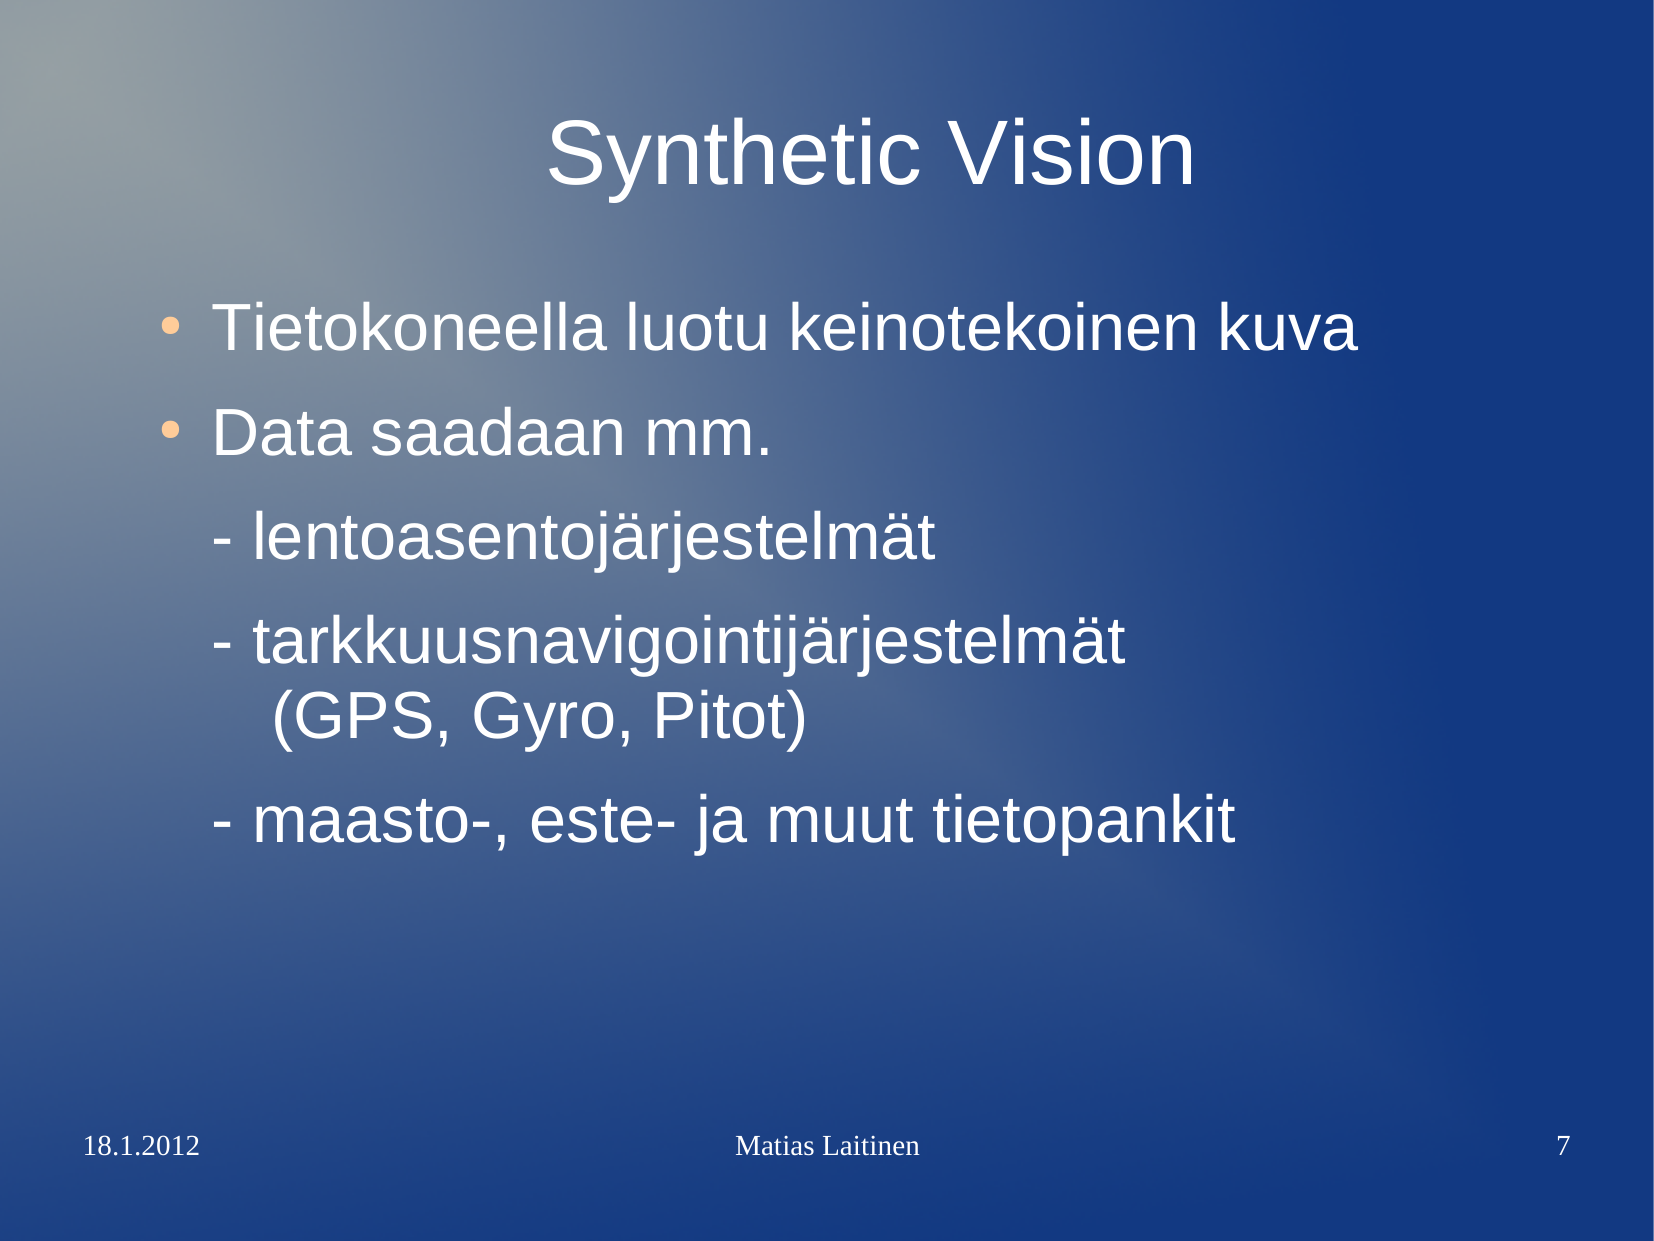

# Synthetic Vision
Tietokoneella luotu keinotekoinen kuva
Data saadaan mm.
- lentoasentojärjestelmät
- tarkkuusnavigointijärjestelmät
(GPS, Gyro, Pitot)
- maasto-, este- ja muut tietopankit
18.1.2012
Matias Laitinen
7